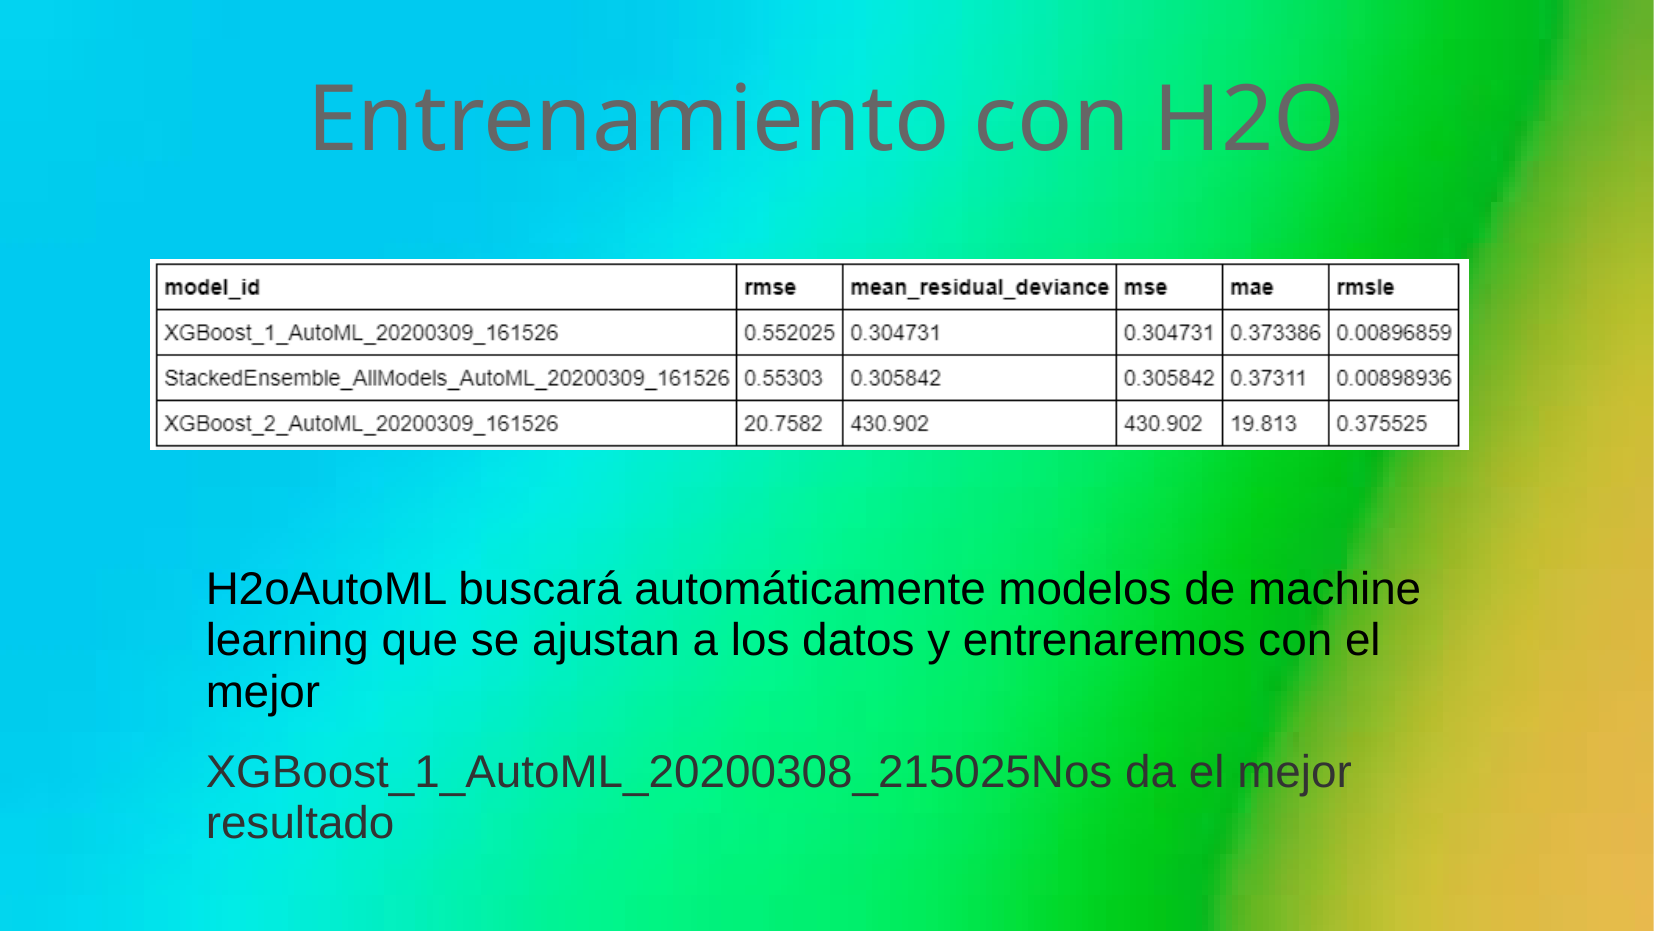

# Entrenamiento con H2O
H2oAutoML buscará automáticamente modelos de machine learning que se ajustan a los datos y entrenaremos con el mejor
XGBoost_1_AutoML_20200308_215025Nos da el mejor resultado